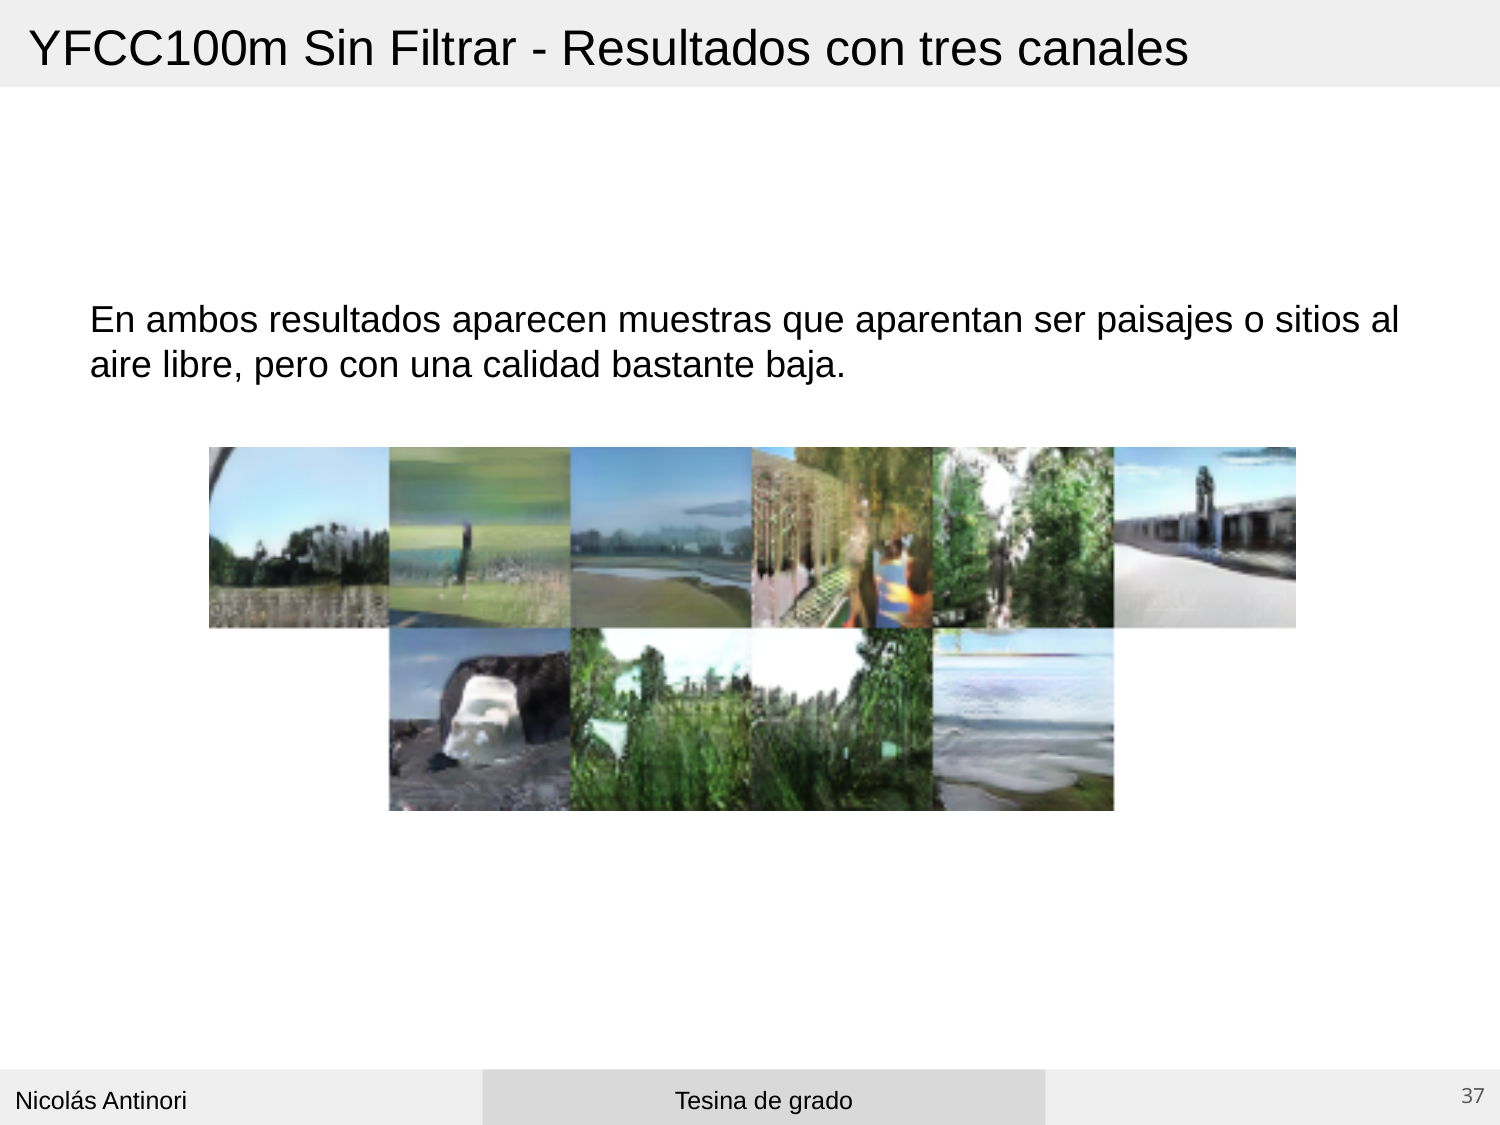

YFCC100m Sin Filtrar - Resultados con tres canales
En ambos resultados aparecen muestras que aparentan ser paisajes o sitios al aire libre, pero con una calidad bastante baja.
Nicolás Antinori
Tesina de grado